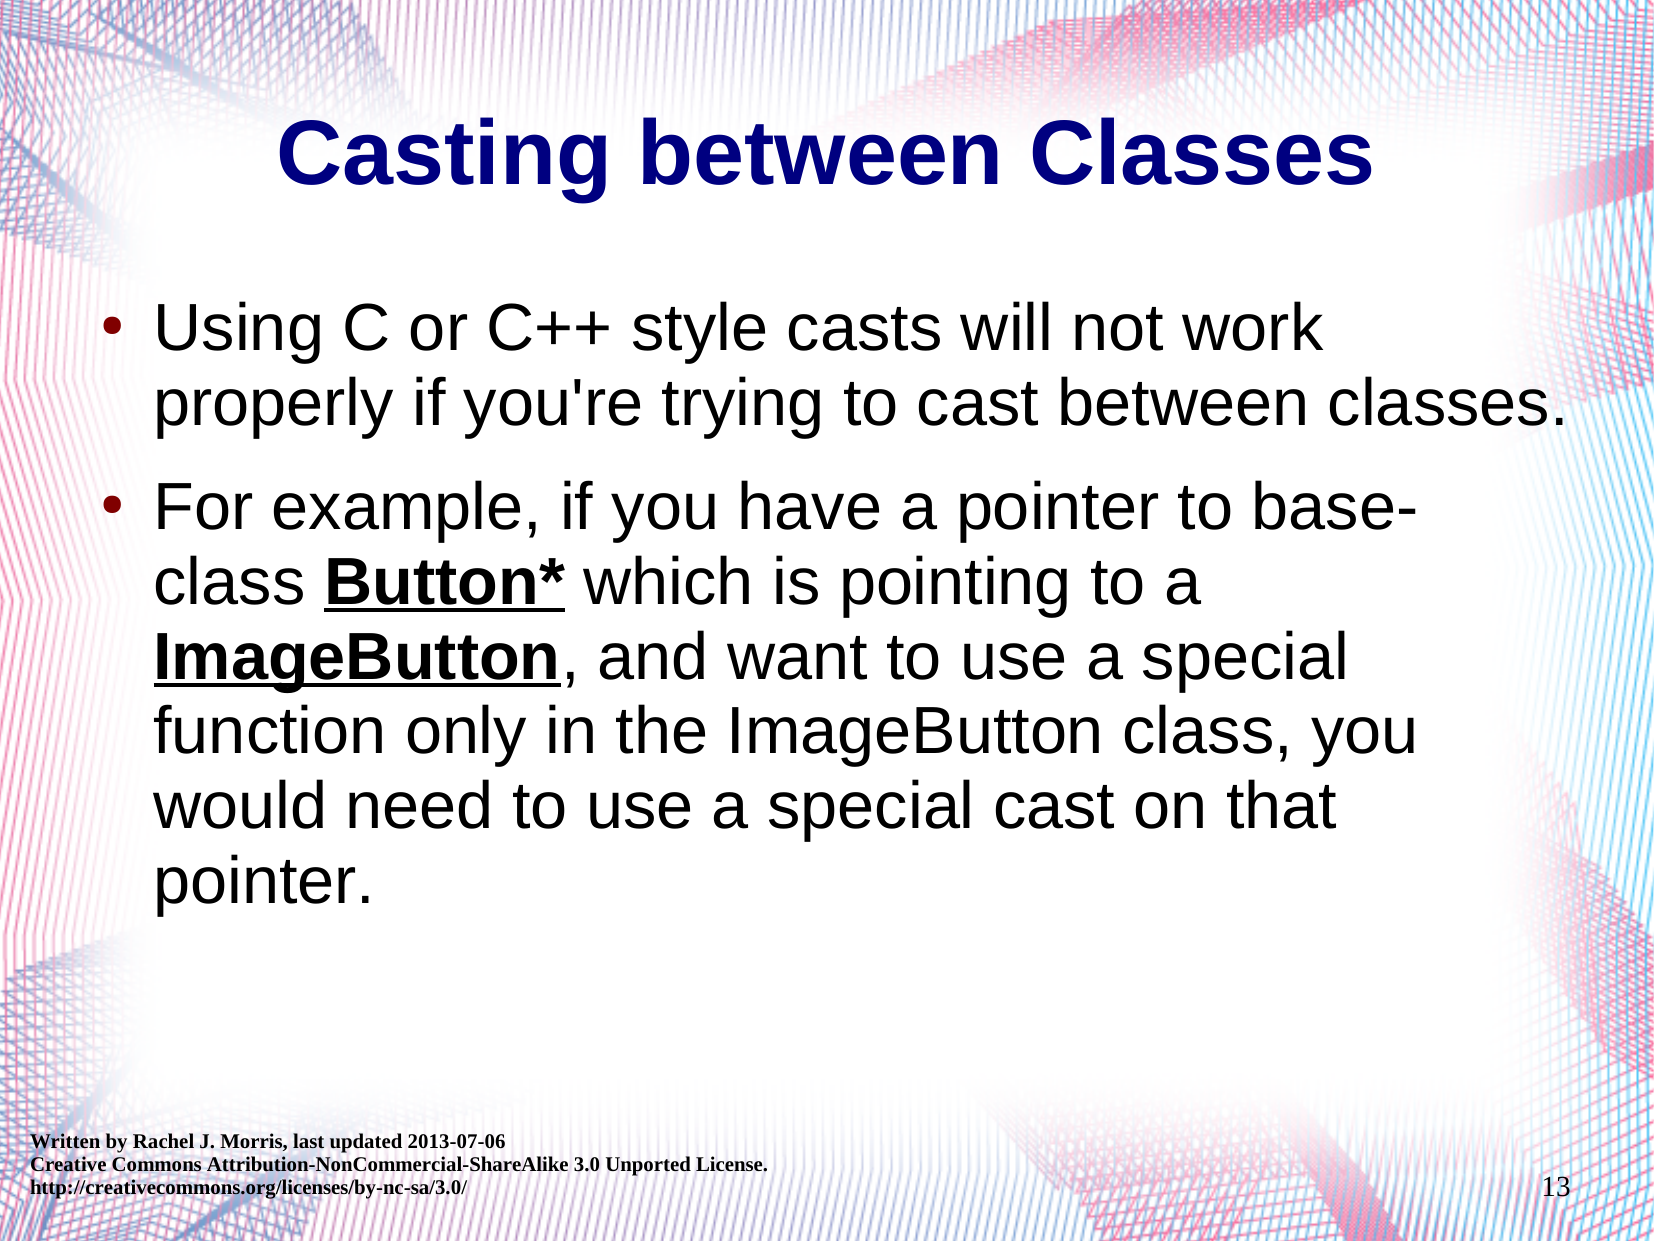

# Casting between Classes
Using C or C++ style casts will not work properly if you're trying to cast between classes.
For example, if you have a pointer to base-class Button* which is pointing to a ImageButton, and want to use a special function only in the ImageButton class, you would need to use a special cast on that pointer.
13